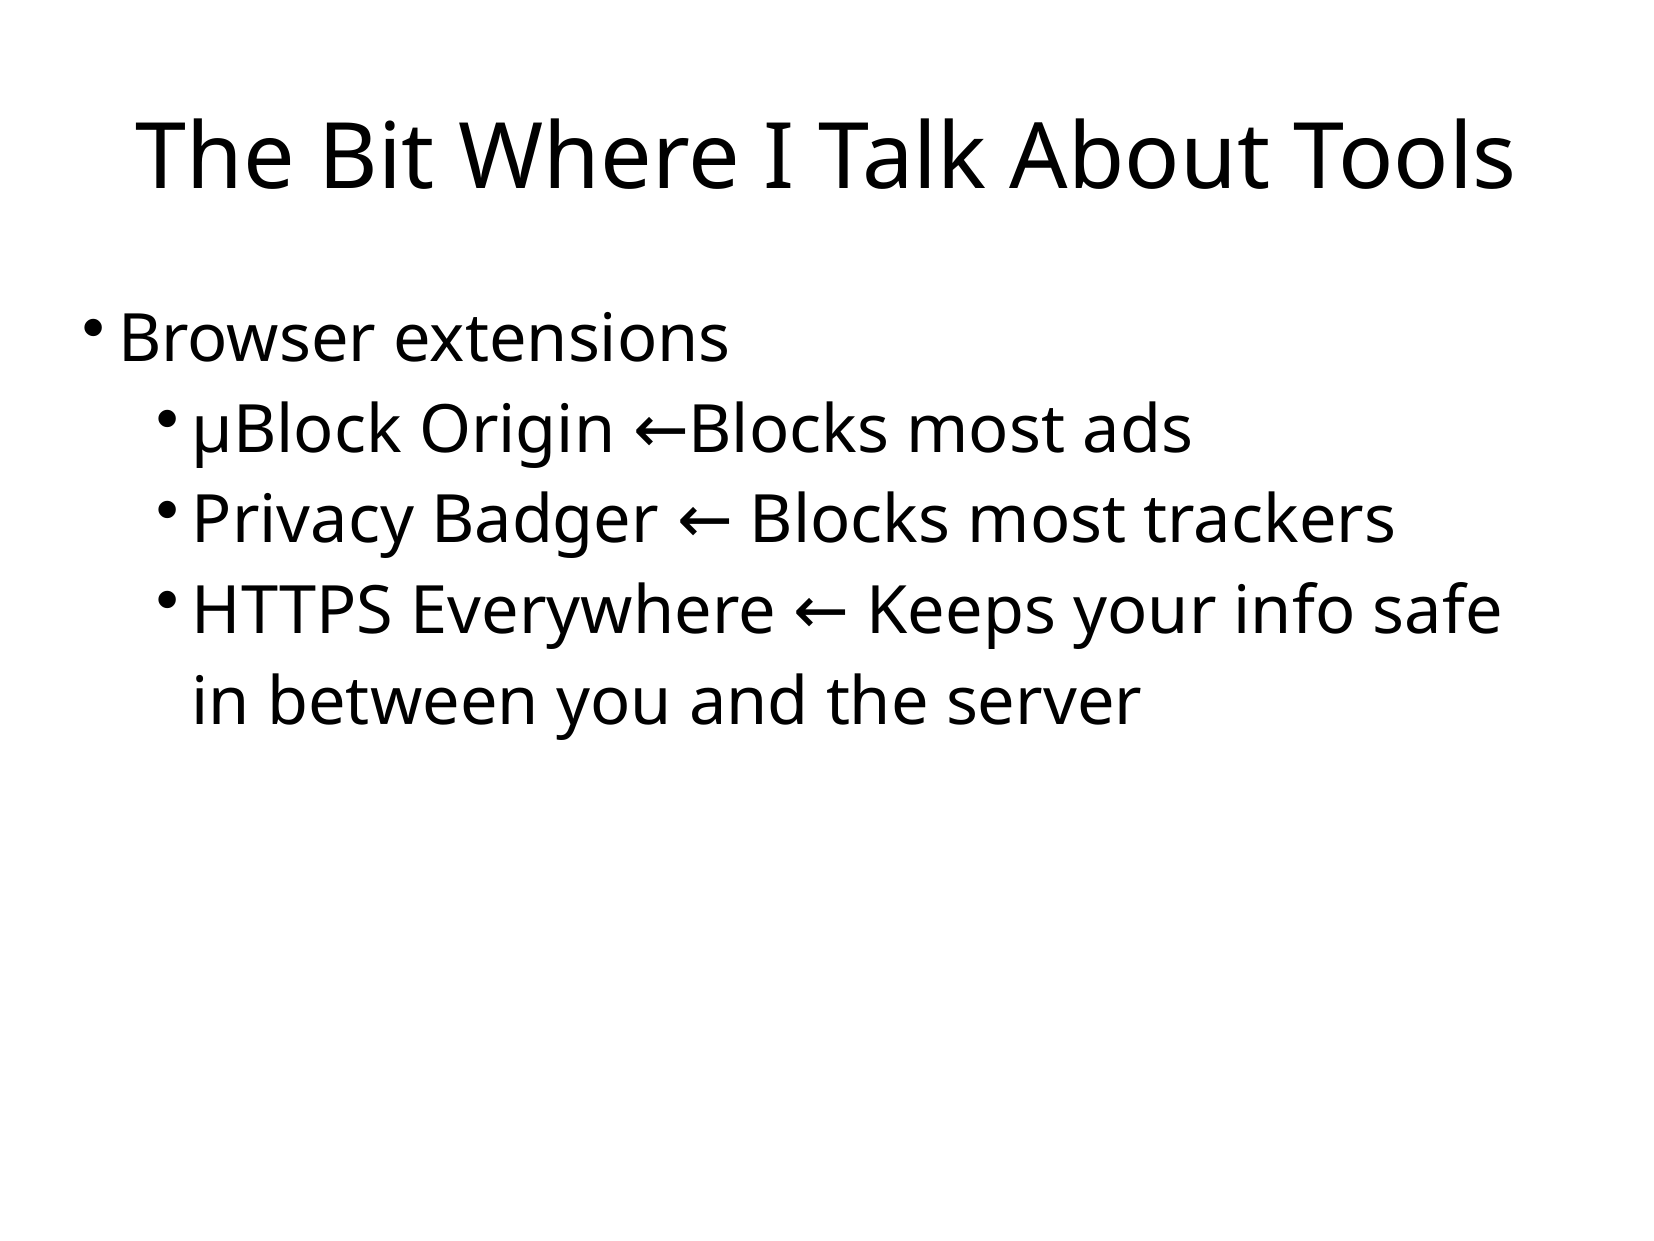

# The Bit Where I Talk About Tools
Browser extensions
μBlock Origin ←Blocks most ads
Privacy Badger ← Blocks most trackers
HTTPS Everywhere ← Keeps your info safe in between you and the server